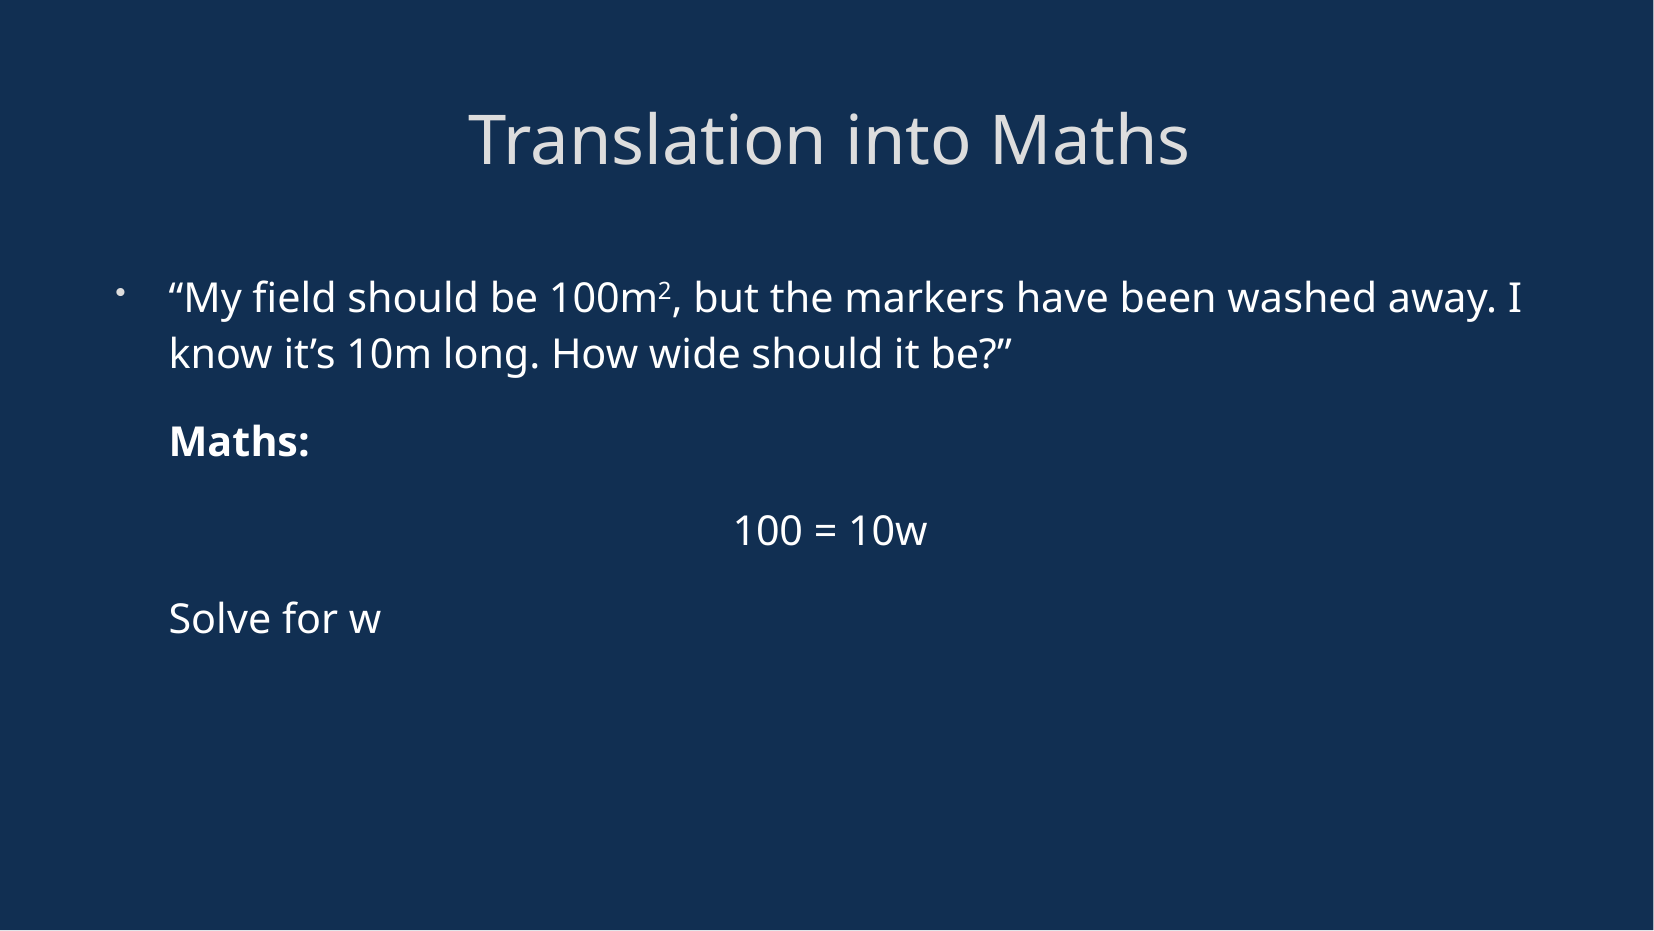

# Translation into Maths
“My field should be 100m2, but the markers have been washed away. I know it’s 10m long. How wide should it be?”
Maths:
100 = 10w
Solve for w